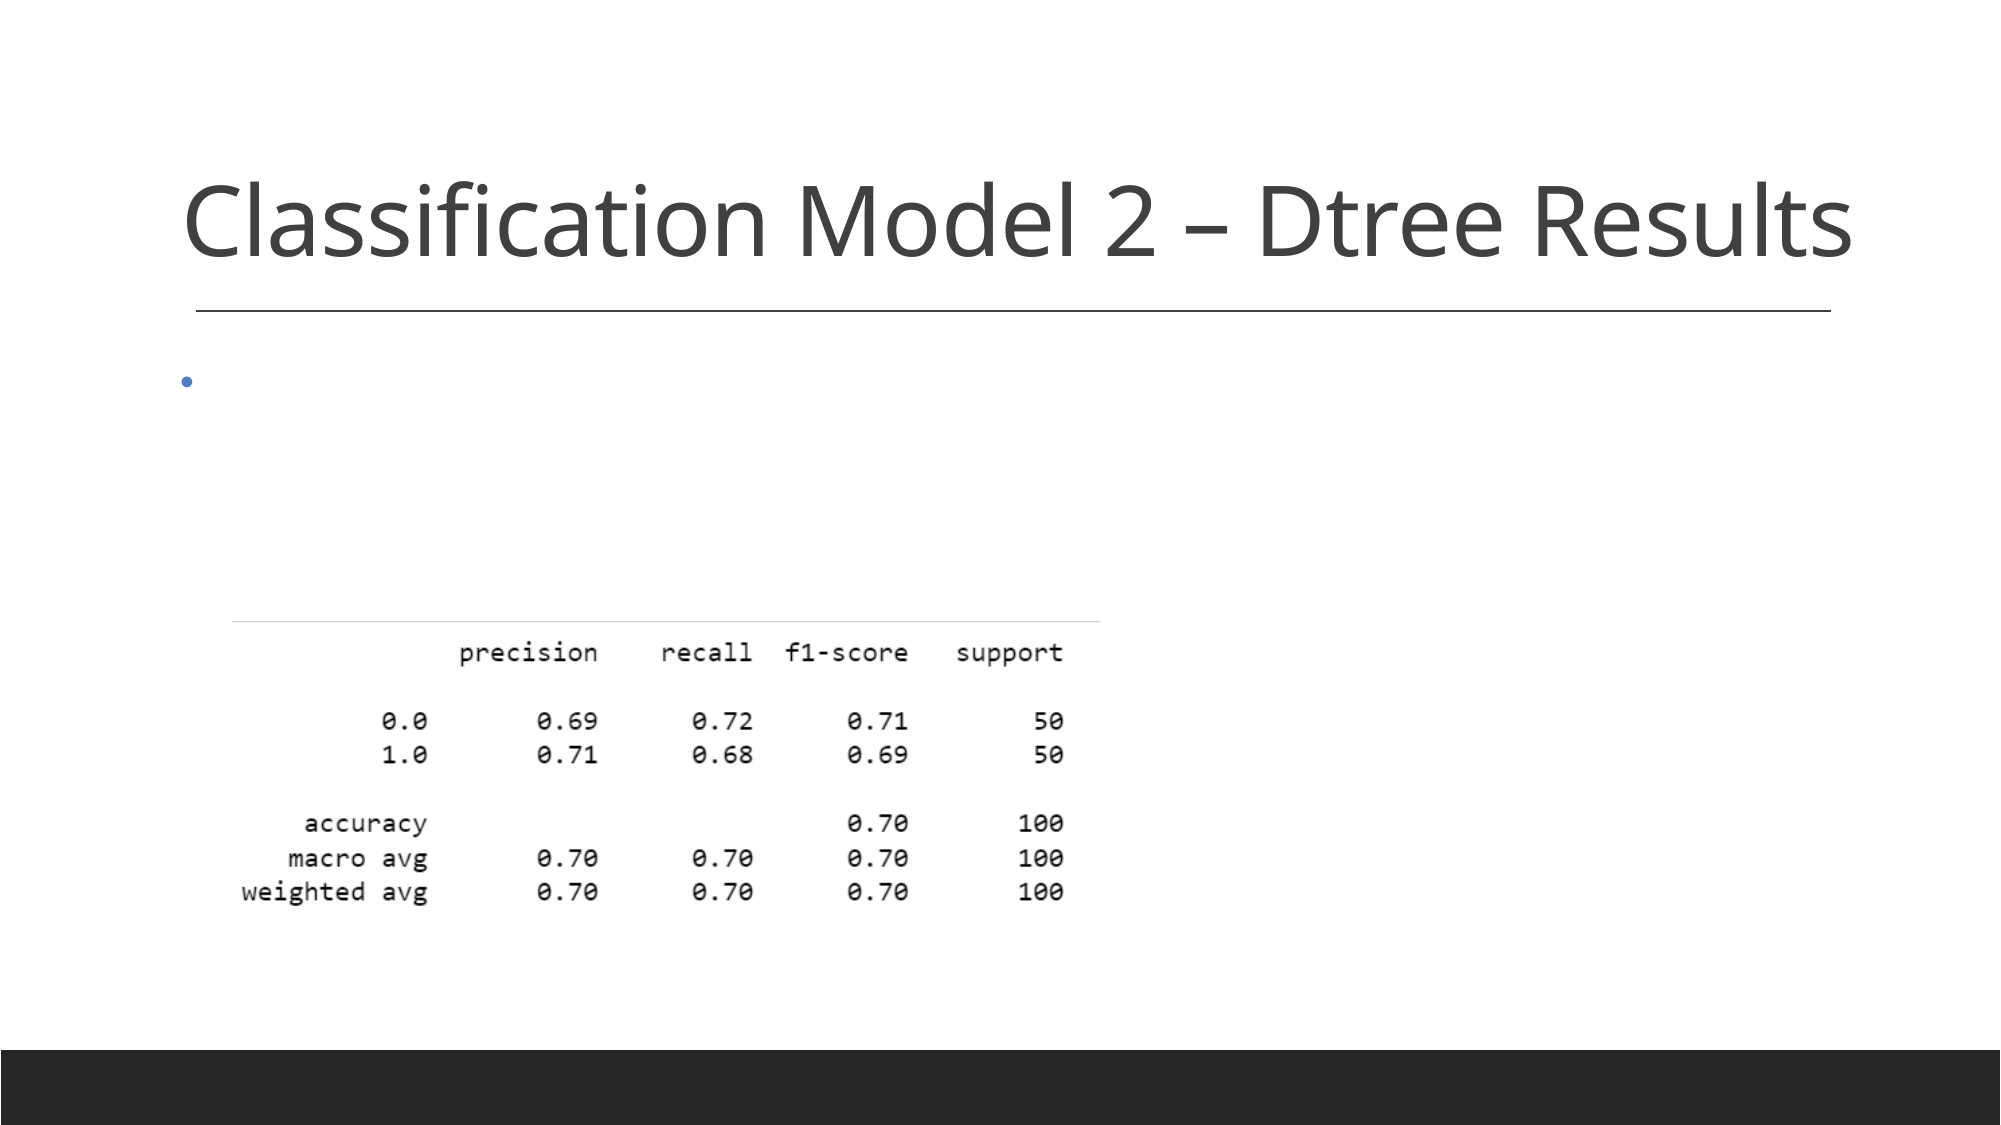

# Classification Model 2 – Dtree Results